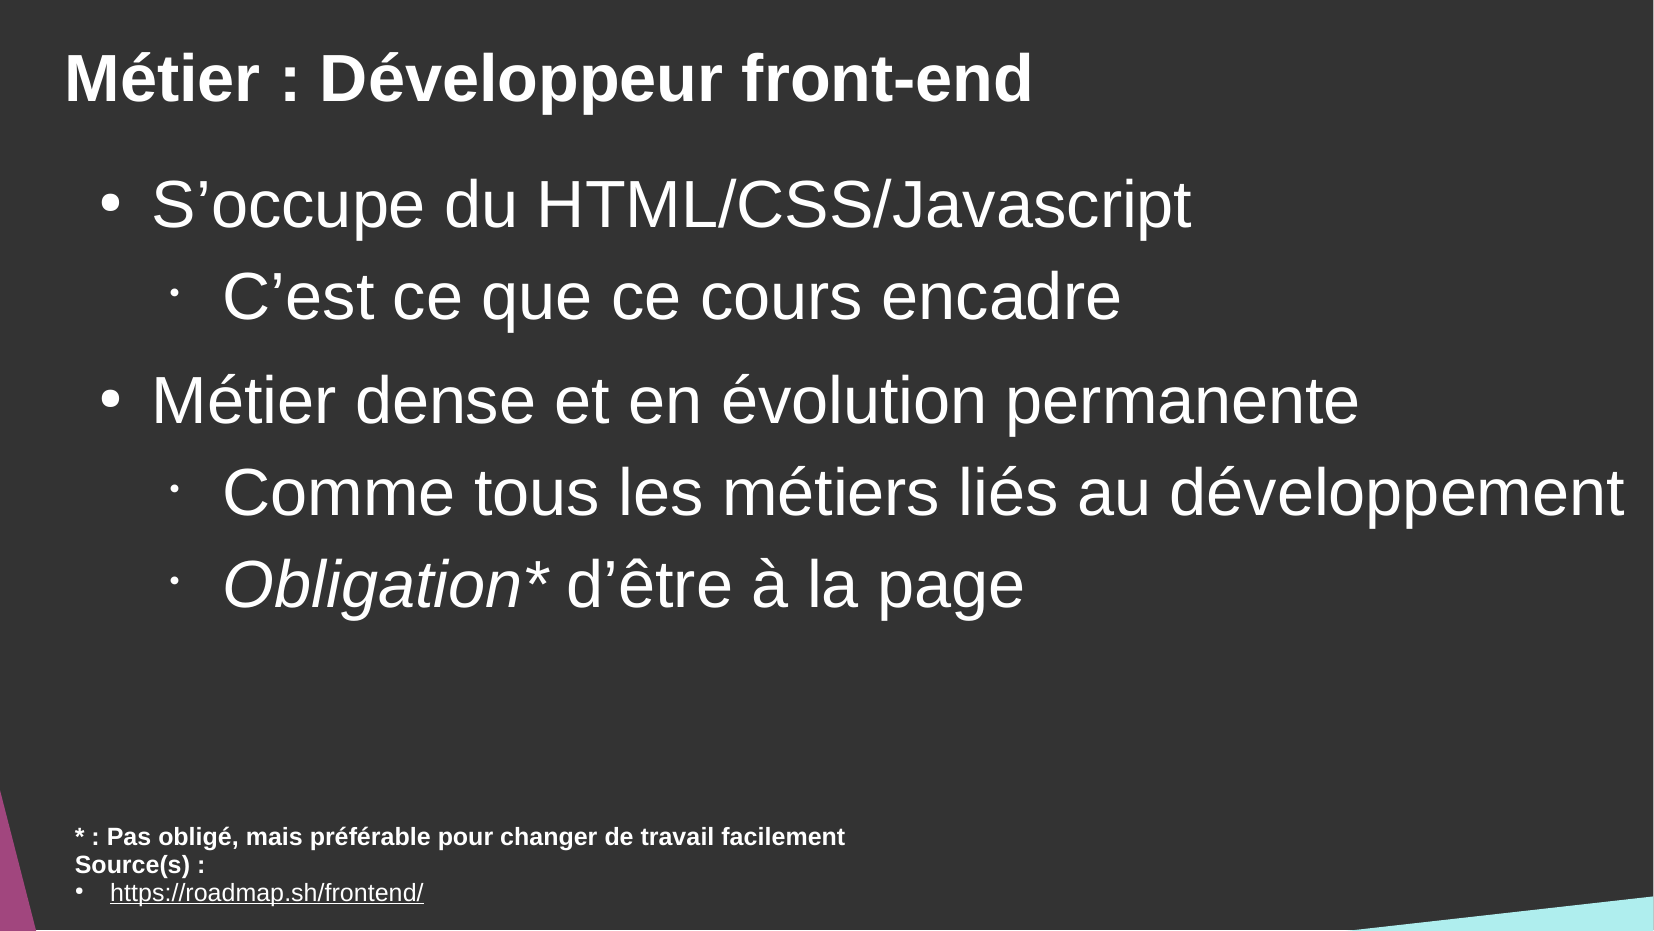

# Métier : Développeur front-end
S’occupe du HTML/CSS/Javascript
C’est ce que ce cours encadre
Métier dense et en évolution permanente
Comme tous les métiers liés au développement
Obligation* d’être à la page
* : Pas obligé, mais préférable pour changer de travail facilement
Source(s) :
https://roadmap.sh/frontend/